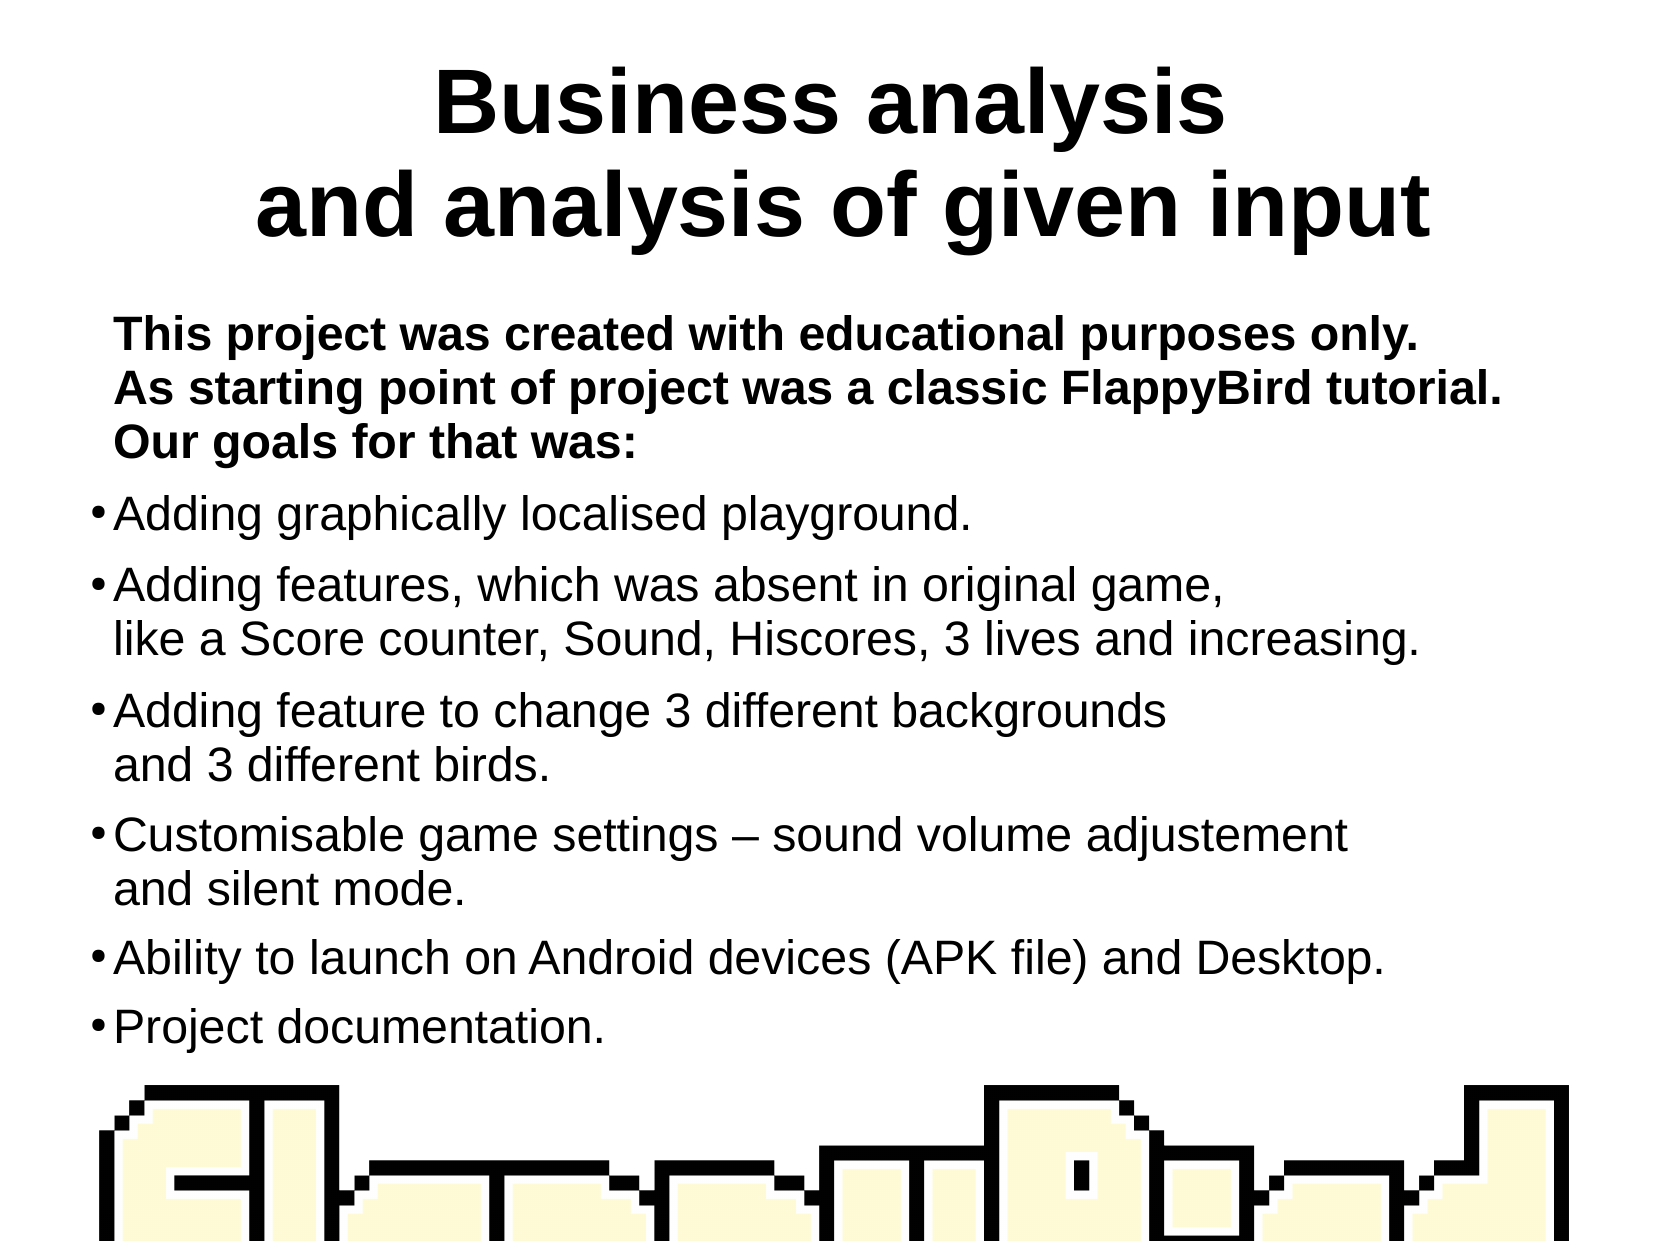

# Business analysis and analysis of given input
This project was created with educational purposes only.
As starting point of project was a classic FlappyBird tutorial. Our goals for that was:
Adding graphically localised playground.
Adding features, which was absent in original game,
like a Score counter, Sound, Hiscores, 3 lives and increasing.
Adding feature to change 3 different backgrounds
and 3 different birds.
Customisable game settings – sound volume adjustement
and silent mode.
Ability to launch on Android devices (APK file) and Desktop.
Project documentation.